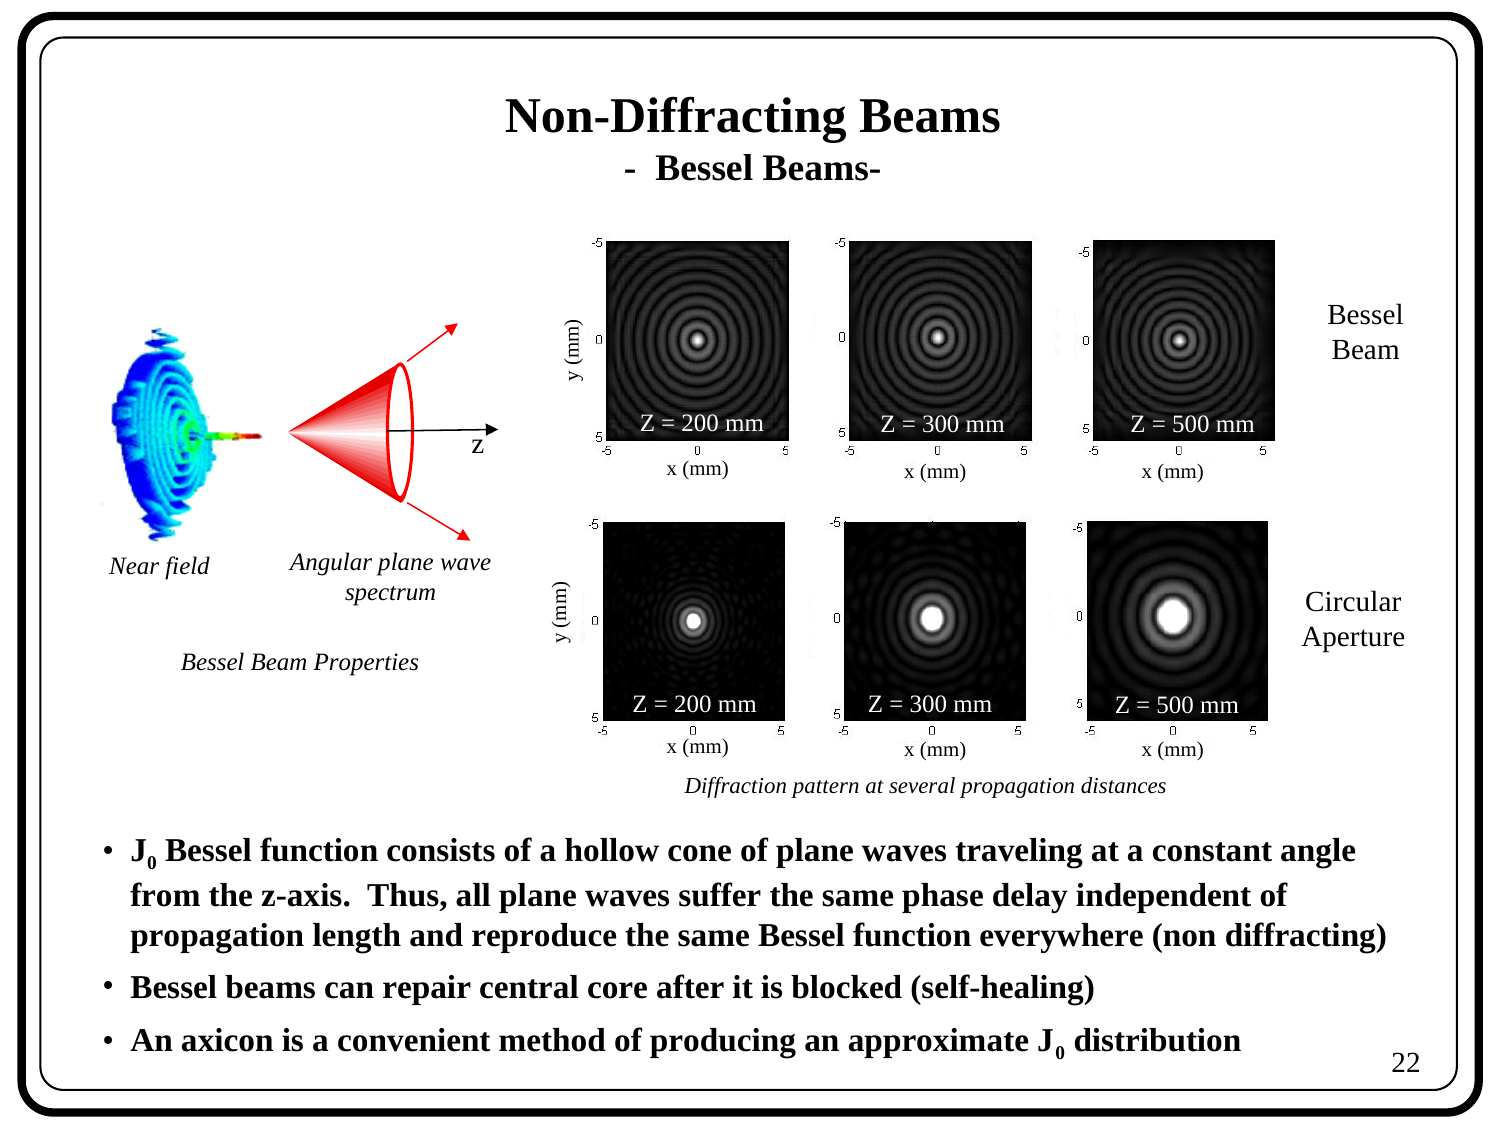

Non-Diffracting Beams
- Bessel Beams-
Bessel Beam
y (mm)
Z = 200 mm
Z = 300 mm
Z = 500 mm
z
x (mm)
x (mm)
x (mm)
Angular plane wave spectrum
Near field
Circular Aperture
y (mm)
Bessel Beam Properties
Z = 200 mm
Z = 300 mm
Z = 500 mm
x (mm)
x (mm)
x (mm)
Diffraction pattern at several propagation distances
J0 Bessel function consists of a hollow cone of plane waves traveling at a constant angle from the z-axis. Thus, all plane waves suffer the same phase delay independent of propagation length and reproduce the same Bessel function everywhere (non diffracting)
Bessel beams can repair central core after it is blocked (self-healing)
An axicon is a convenient method of producing an approximate J0 distribution